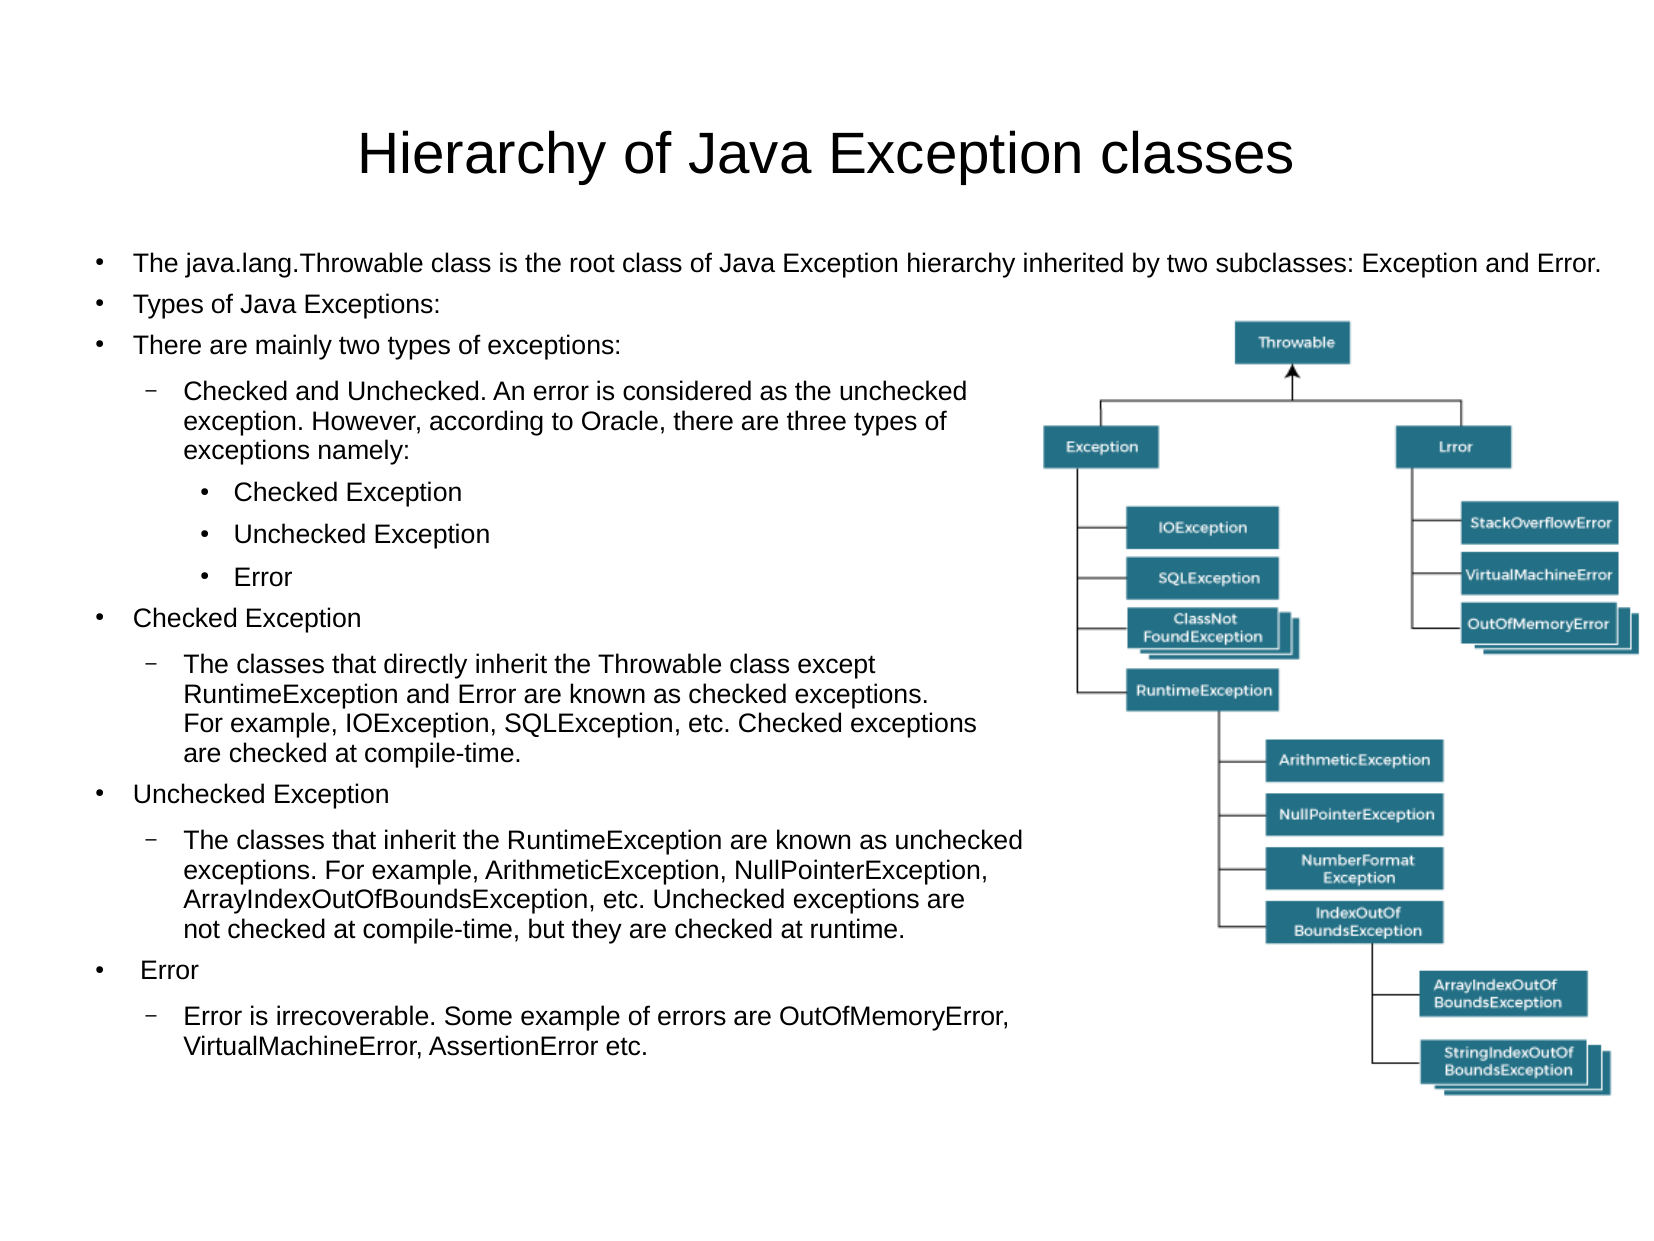

# Hierarchy of Java Exception classes
The java.lang.Throwable class is the root class of Java Exception hierarchy inherited by two subclasses: Exception and Error.
Types of Java Exceptions:
There are mainly two types of exceptions:
Checked and Unchecked. An error is considered as the unchecked
exception. However, according to Oracle, there are three types of
exceptions namely:
Checked Exception
Unchecked Exception
Error
Checked Exception
The classes that directly inherit the Throwable class except
RuntimeException and Error are known as checked exceptions.
For example, IOException, SQLException, etc. Checked exceptions
are checked at compile-time.
Unchecked Exception
The classes that inherit the RuntimeException are known as unchecked
exceptions. For example, ArithmeticException, NullPointerException,
ArrayIndexOutOfBoundsException, etc. Unchecked exceptions are
not checked at compile-time, but they are checked at runtime.
 Error
Error is irrecoverable. Some example of errors are OutOfMemoryError,
VirtualMachineError, AssertionError etc.